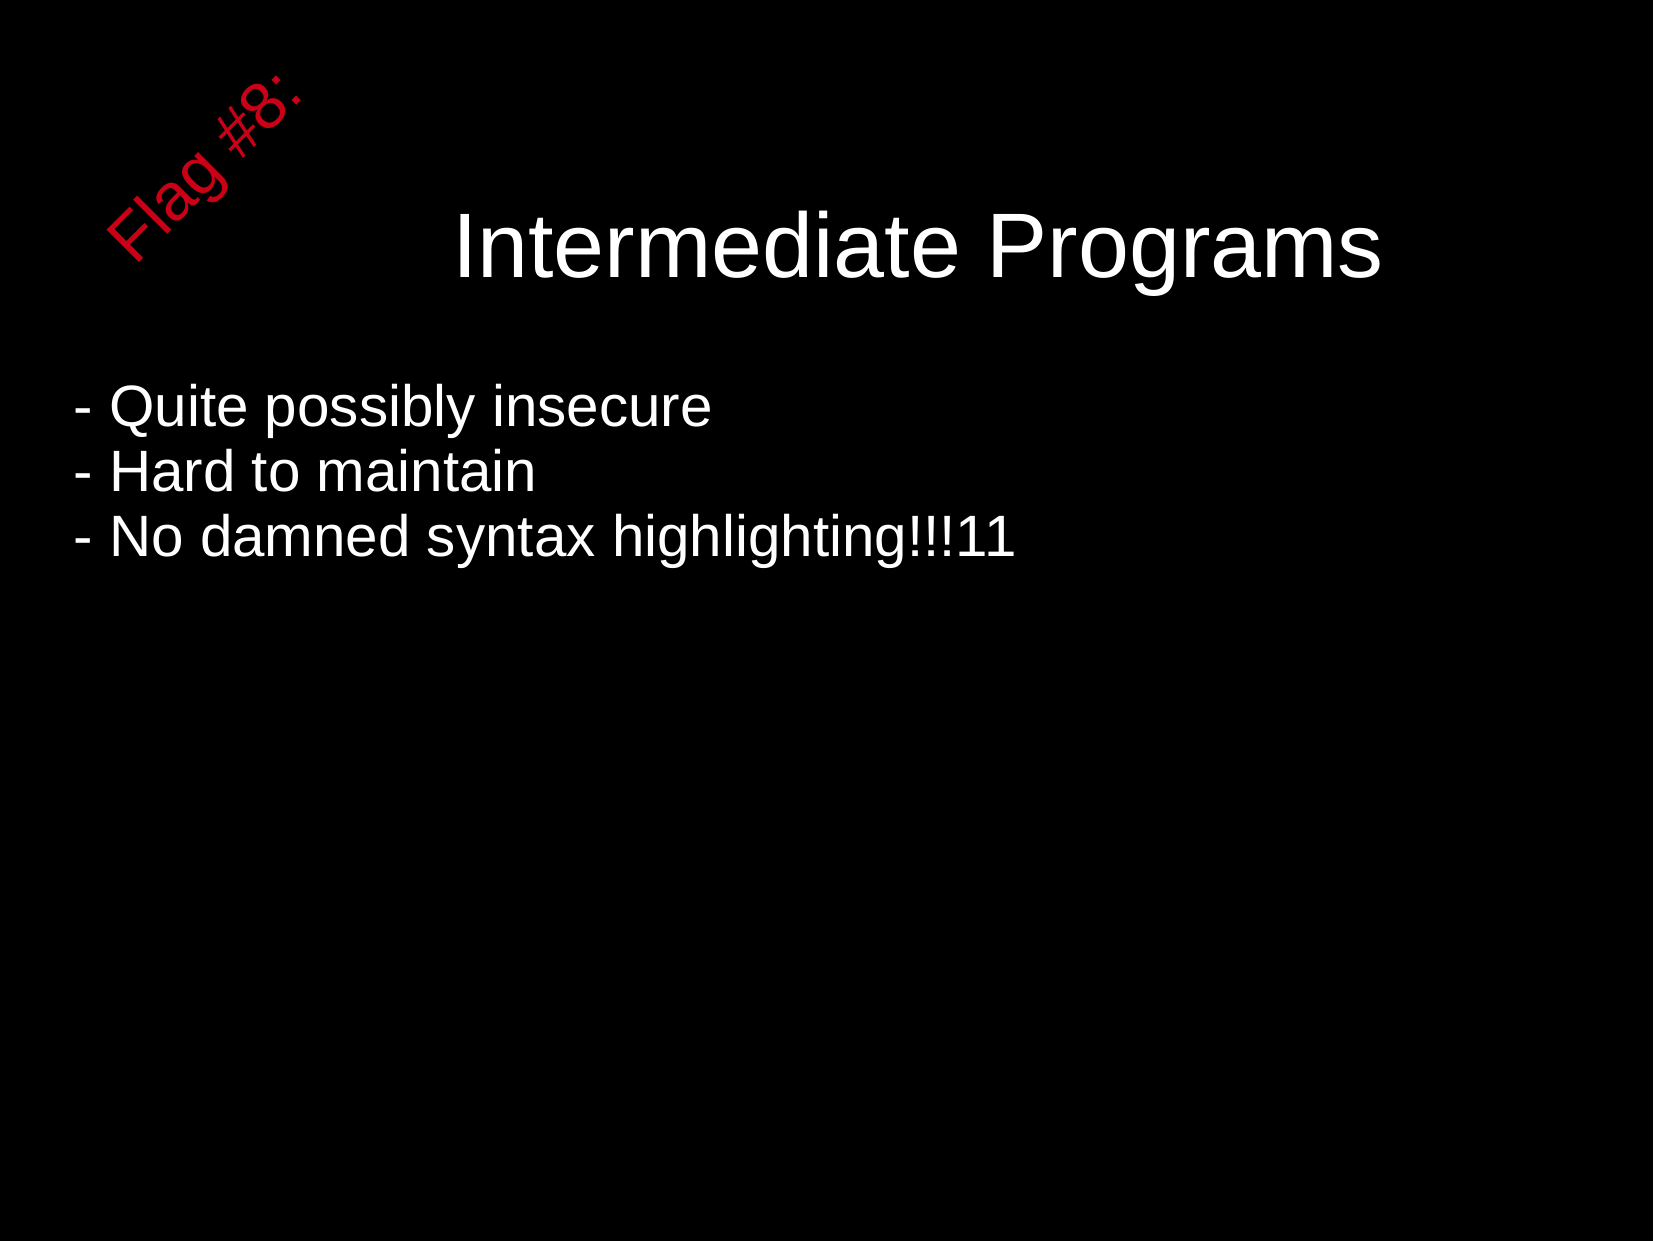

Flag #8:
Intermediate Programs
- Quite possibly insecure
- Hard to maintain
- No damned syntax highlighting!!!11